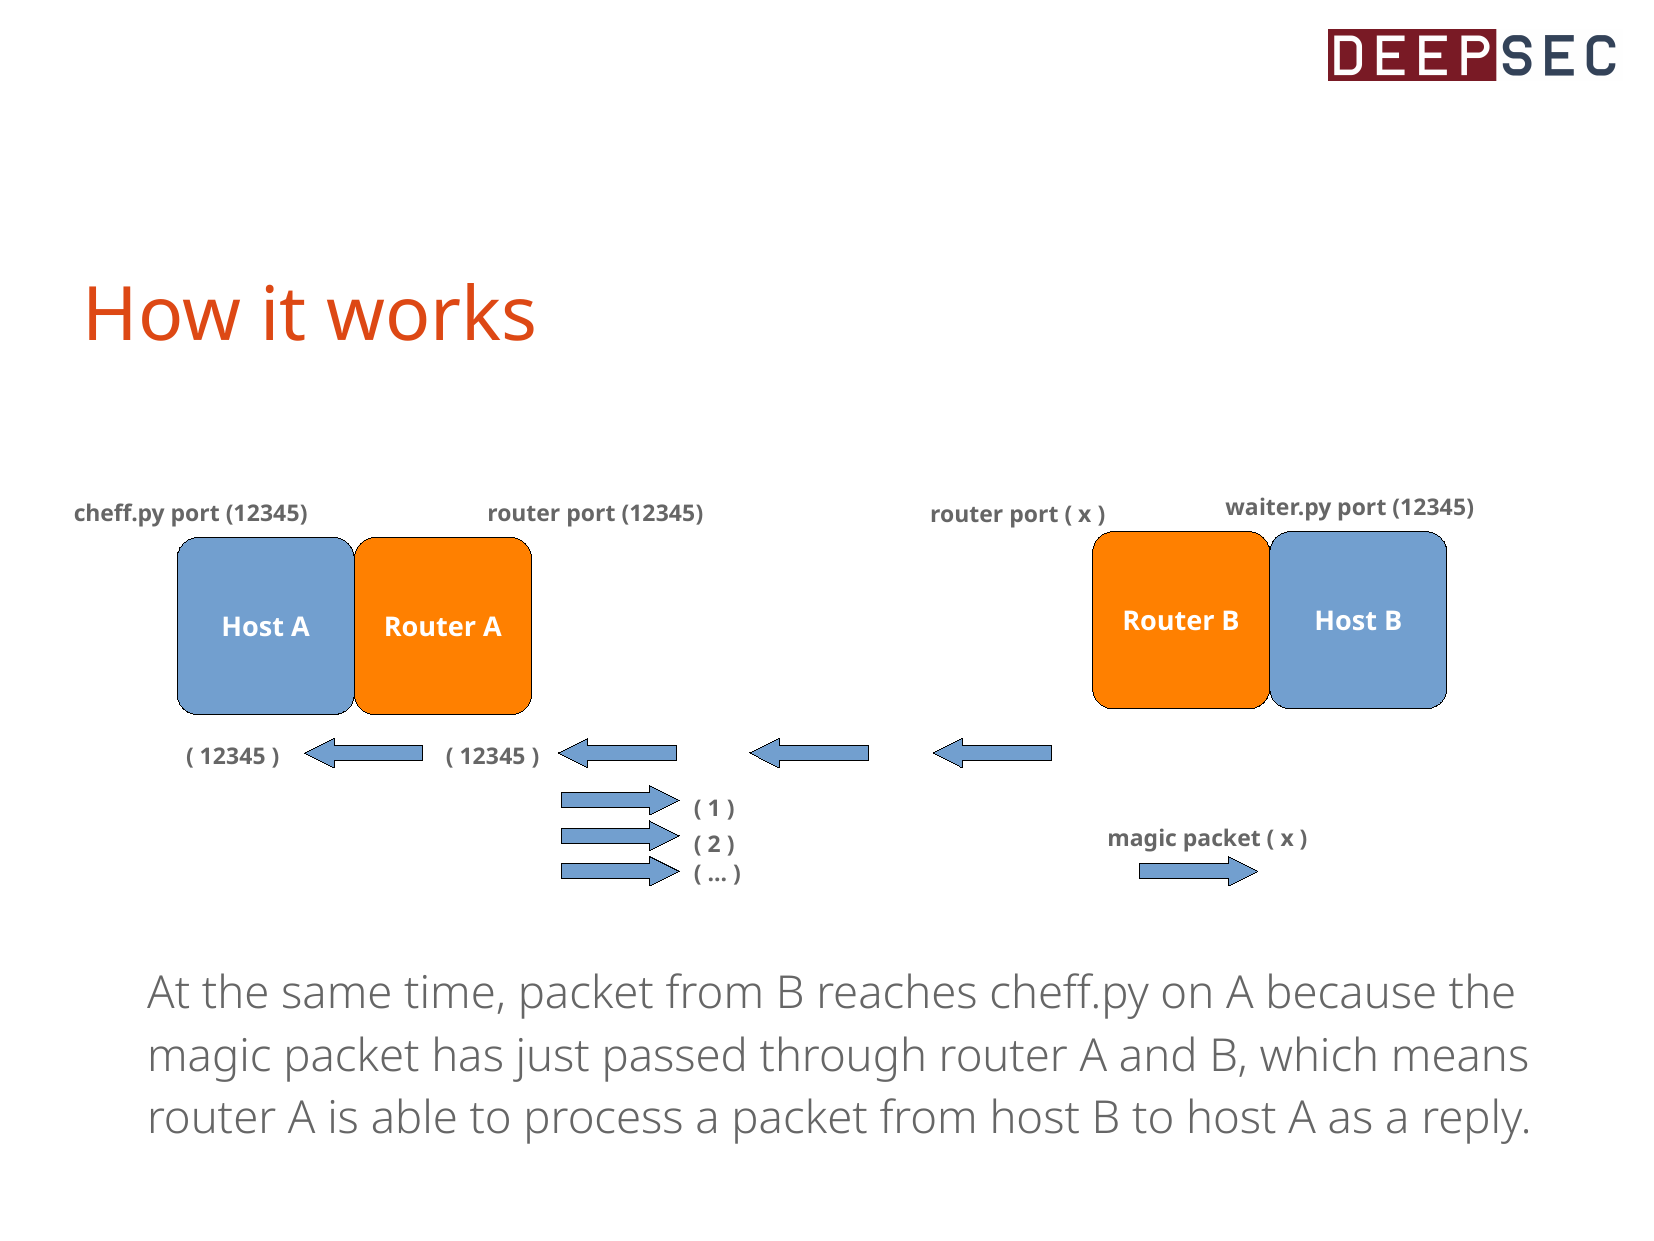

# How it works
At the same time, packet from B reaches cheff.py on A because the magic packet has just passed through router A and B, which means router A is able to process a packet from host B to host A as a reply.
waiter.py port (12345)
cheff.py port (12345)
router port (12345)
router port ( x )
Router B
Host B
Host A
Router A
( 12345 )
( 12345 )
( 1 )
magic packet ( x )
( 2 )
( ... )